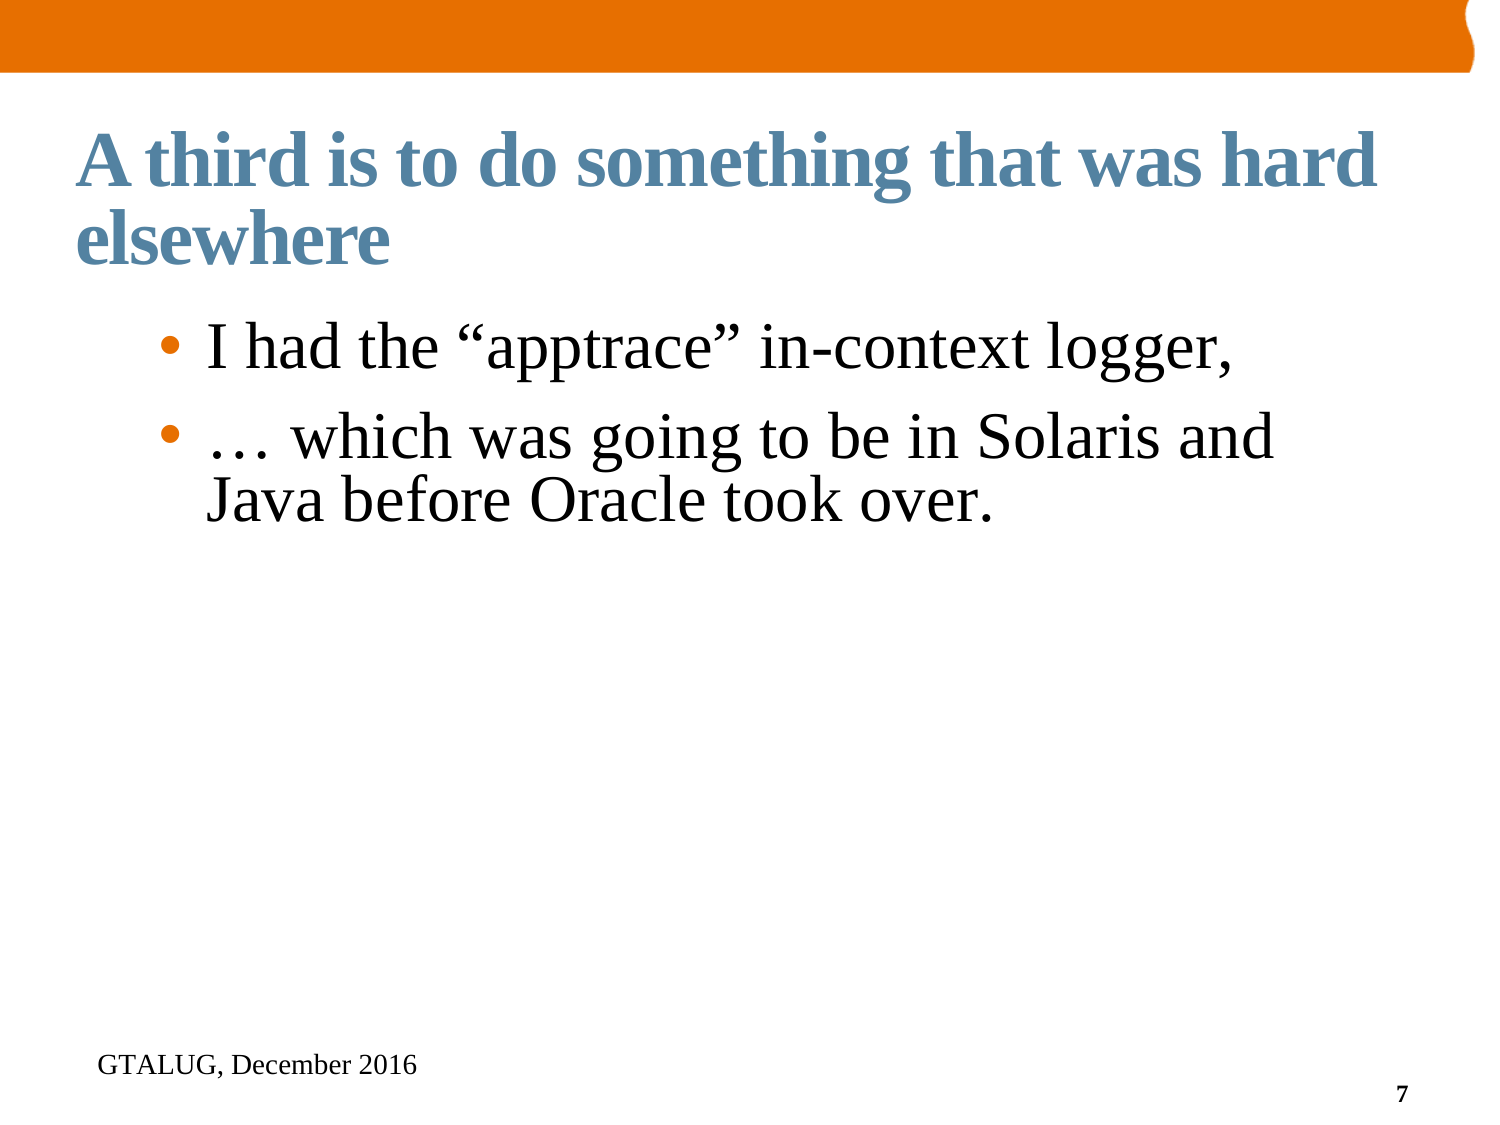

# A third is to do something that was hard elsewhere
I had the “apptrace” in-context logger,
… which was going to be in Solaris and Java before Oracle took over.